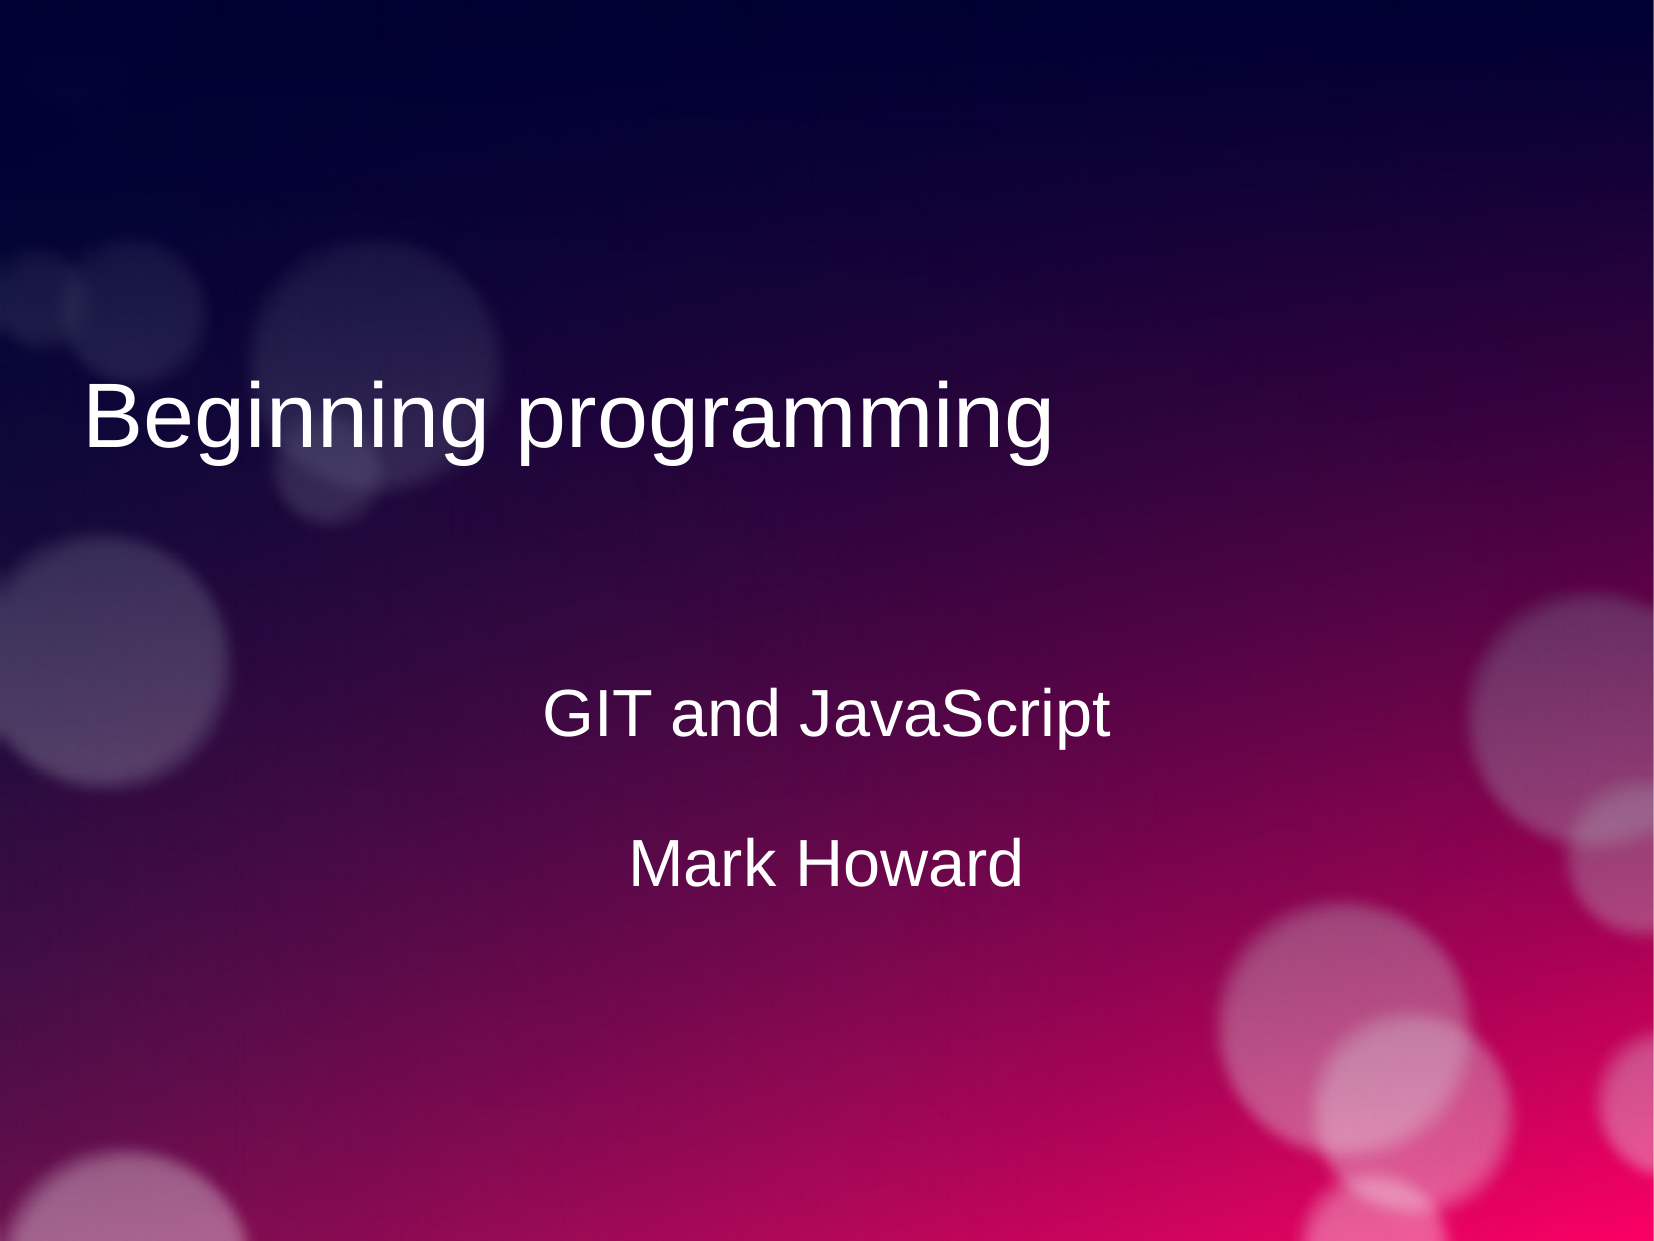

# Beginning programming
GIT and JavaScript
Mark Howard